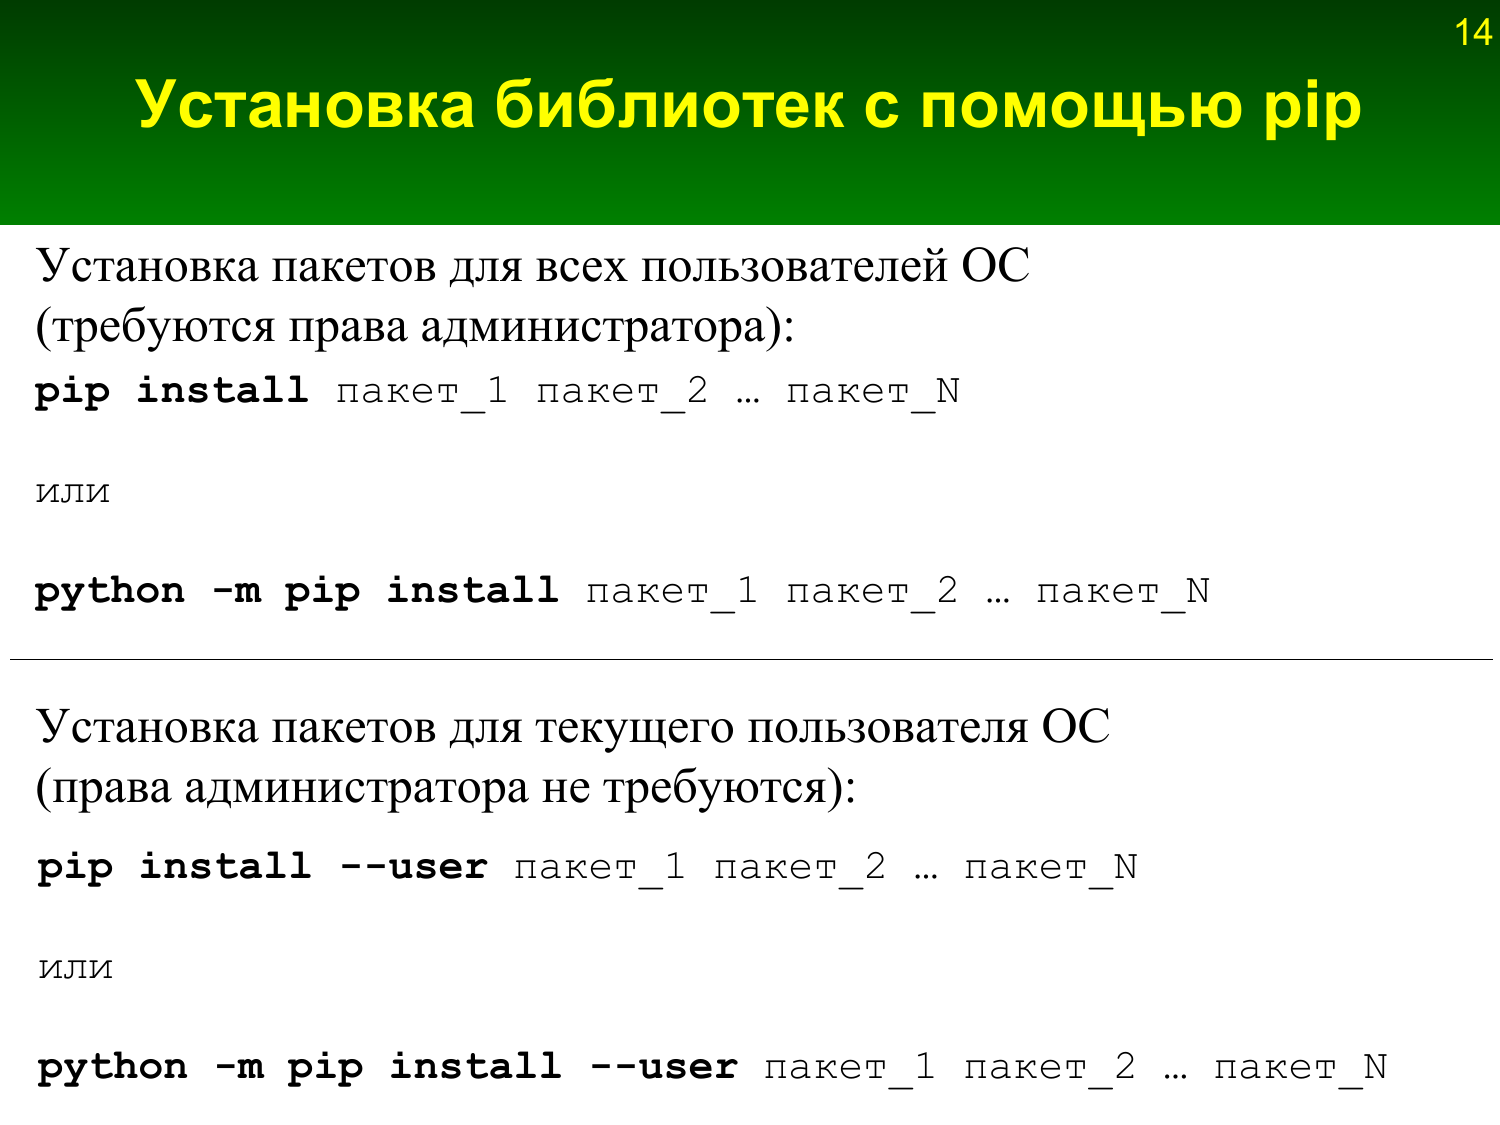

# Установка библиотек с помощью pip
Установка пакетов для всех пользователей ОС
(требуются права администратора):
pip install пакет_1 пакет_2 … пакет_N
или
python -m pip install пакет_1 пакет_2 … пакет_N
Установка пакетов для текущего пользователя ОС
(права администратора не требуются):
pip install --user пакет_1 пакет_2 … пакет_N
или
python -m pip install --user пакет_1 пакет_2 … пакет_N